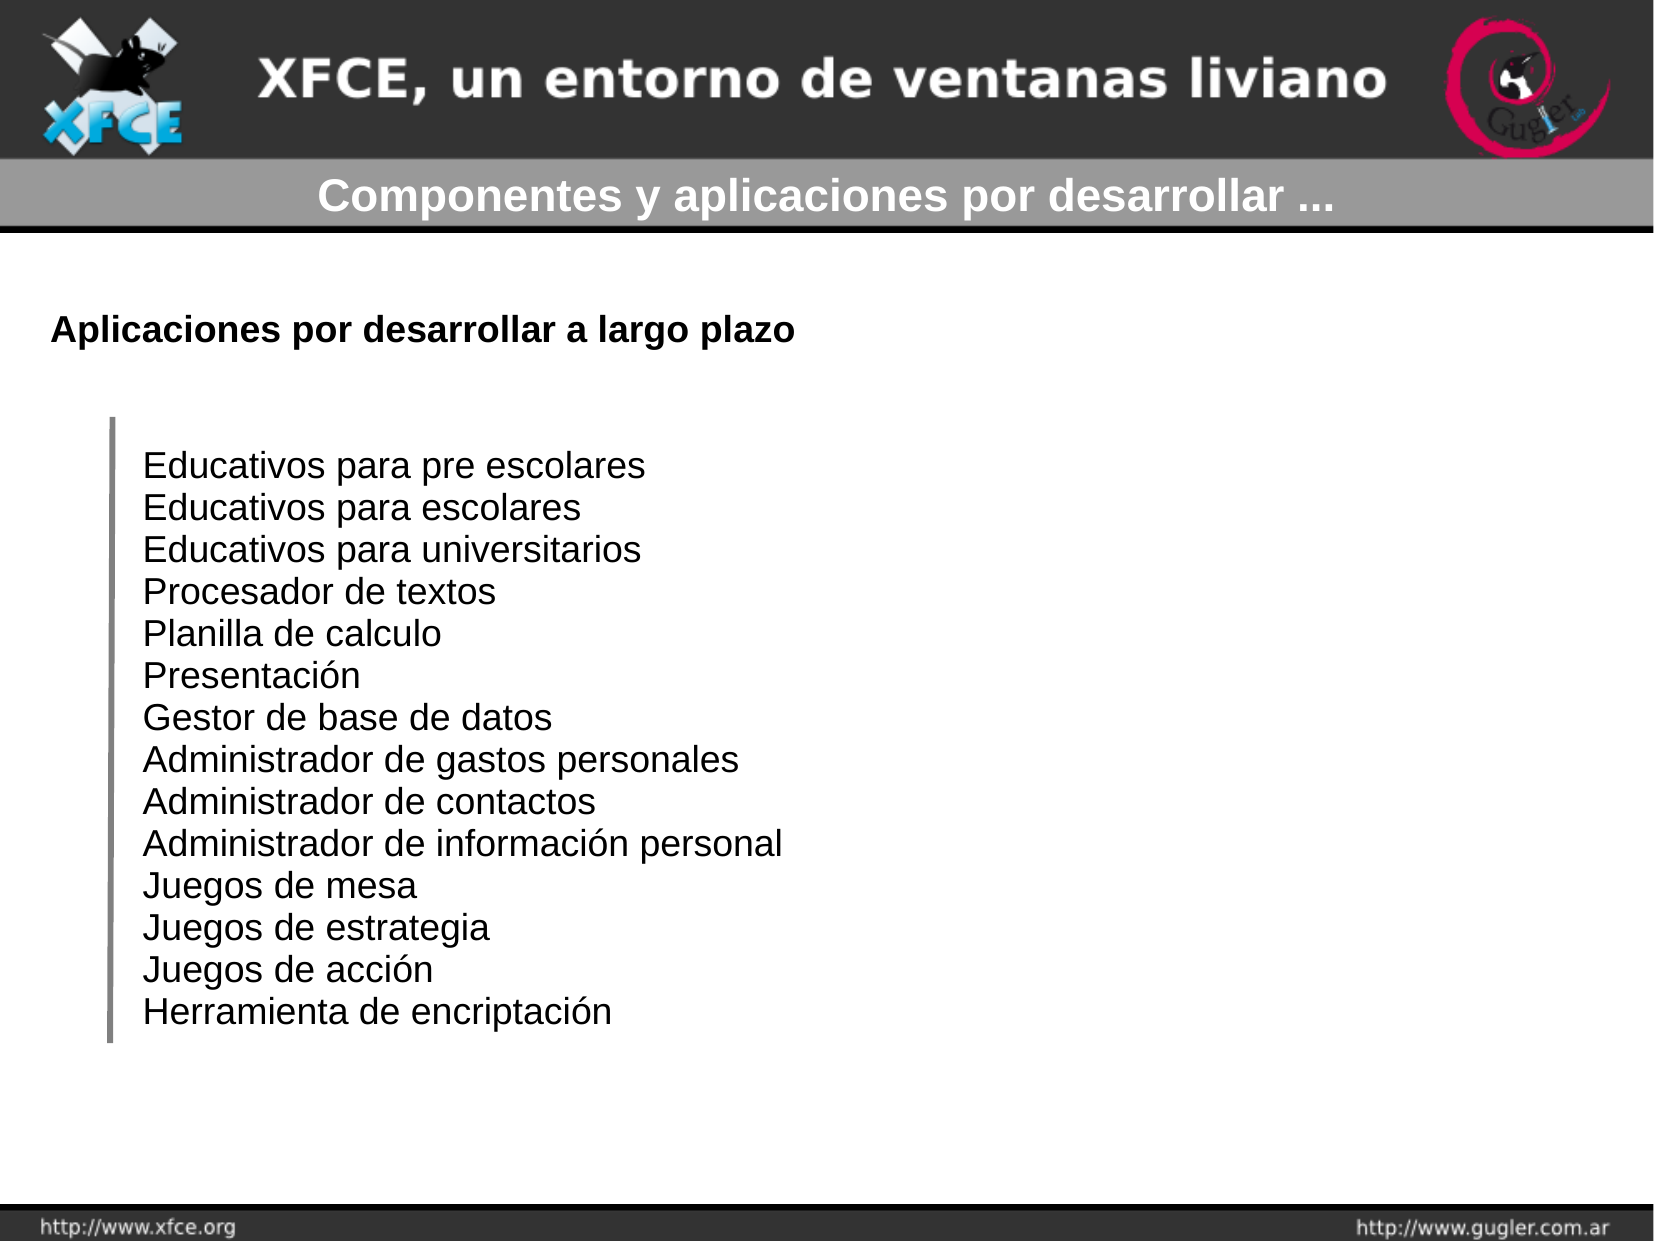

Componentes y aplicaciones por desarrollar ...
Aplicaciones por desarrollar a largo plazo
Educativos para pre escolares
Educativos para escolares
Educativos para universitarios
Procesador de textos
Planilla de calculo
Presentación
Gestor de base de datos
Administrador de gastos personales
Administrador de contactos
Administrador de información personal
Juegos de mesa
Juegos de estrategia
Juegos de acción
Herramienta de encriptación